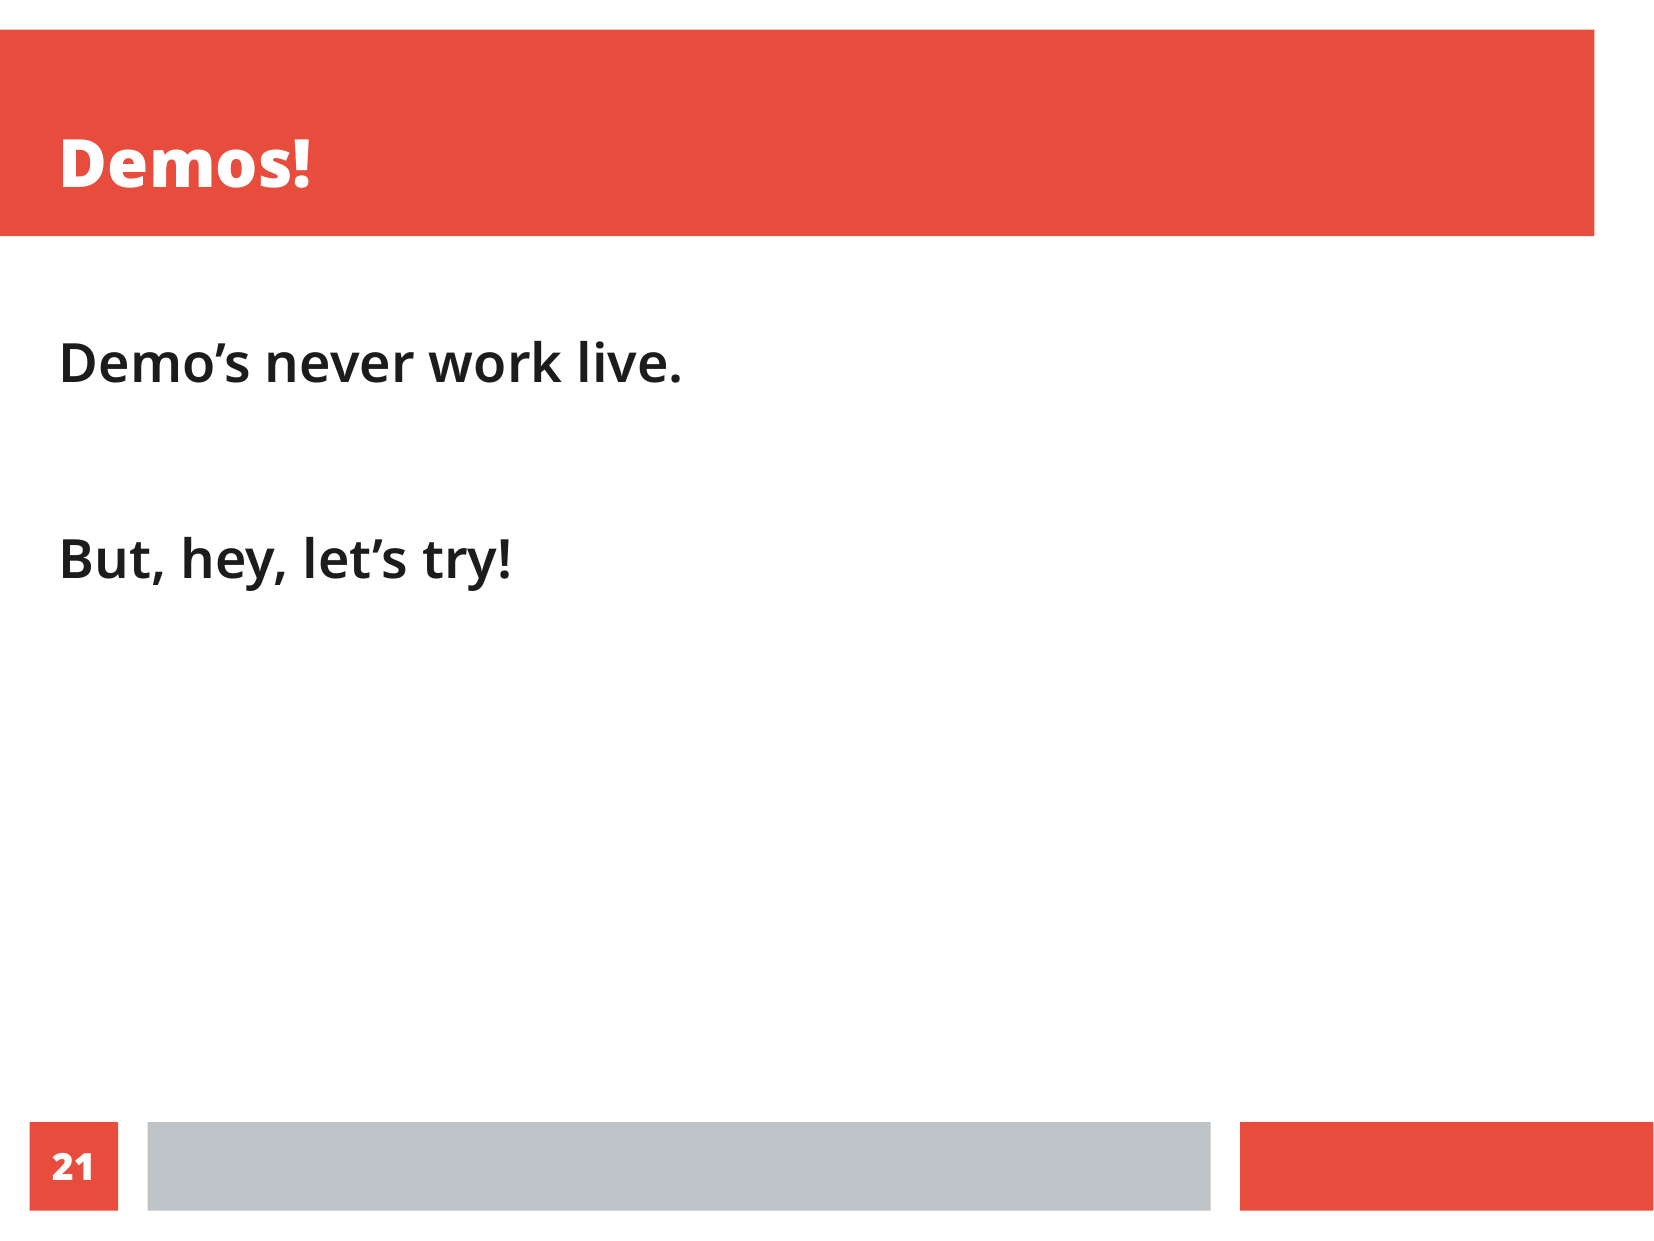

# Demos!
Demo’s never work live.
But, hey, let’s try!
21